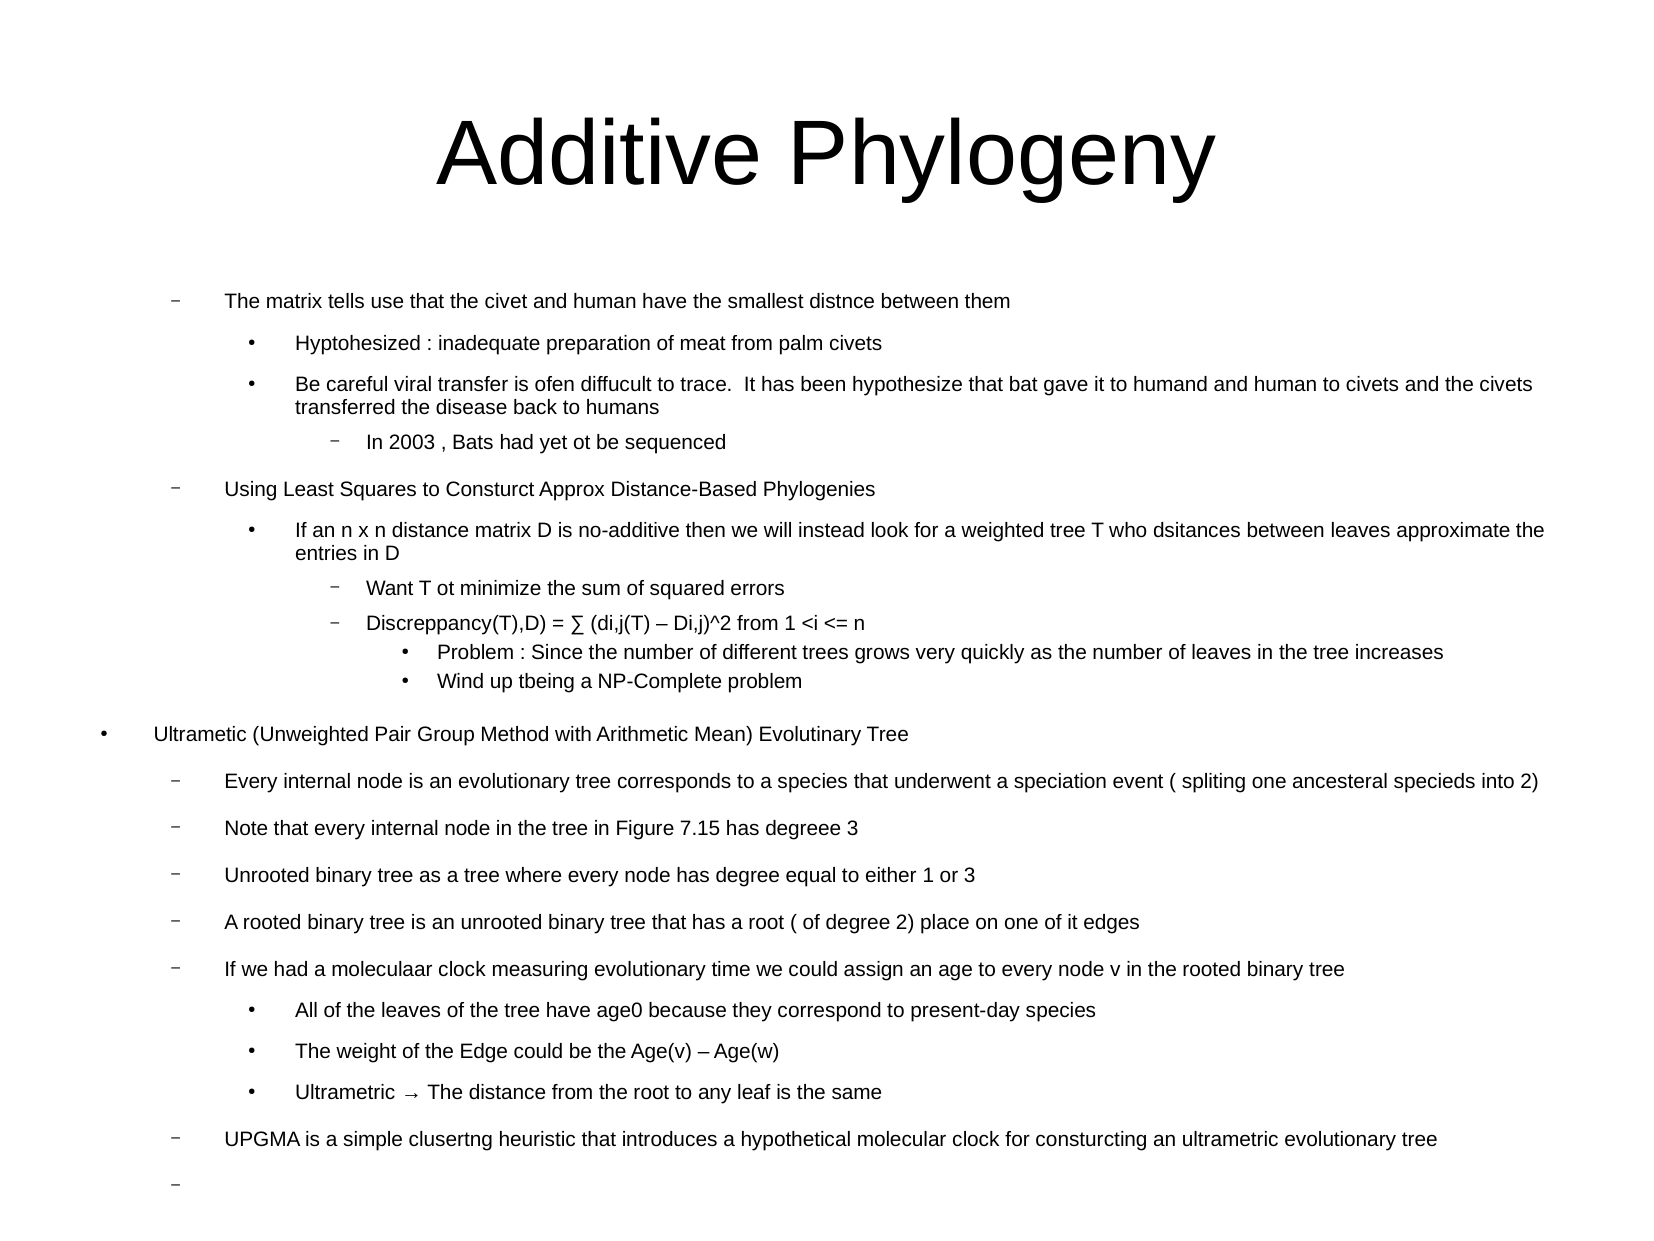

# Additive Phylogeny
The matrix tells use that the civet and human have the smallest distnce between them
Hyptohesized : inadequate preparation of meat from palm civets
Be careful viral transfer is ofen diffucult to trace. It has been hypothesize that bat gave it to humand and human to civets and the civets transferred the disease back to humans
In 2003 , Bats had yet ot be sequenced
Using Least Squares to Consturct Approx Distance-Based Phylogenies
If an n x n distance matrix D is no-additive then we will instead look for a weighted tree T who dsitances between leaves approximate the entries in D
Want T ot minimize the sum of squared errors
Discreppancy(T),D) = ∑ (di,j(T) – Di,j)^2 from 1 <i <= n
Problem : Since the number of different trees grows very quickly as the number of leaves in the tree increases
Wind up tbeing a NP-Complete problem
Ultrametic (Unweighted Pair Group Method with Arithmetic Mean) Evolutinary Tree
Every internal node is an evolutionary tree corresponds to a species that underwent a speciation event ( spliting one ancesteral specieds into 2)
Note that every internal node in the tree in Figure 7.15 has degreee 3
Unrooted binary tree as a tree where every node has degree equal to either 1 or 3
A rooted binary tree is an unrooted binary tree that has a root ( of degree 2) place on one of it edges
If we had a moleculaar clock measuring evolutionary time we could assign an age to every node v in the rooted binary tree
All of the leaves of the tree have age0 because they correspond to present-day species
The weight of the Edge could be the Age(v) – Age(w)
Ultrametric → The distance from the root to any leaf is the same
UPGMA is a simple clusertng heuristic that introduces a hypothetical molecular clock for consturcting an ultrametric evolutionary tree